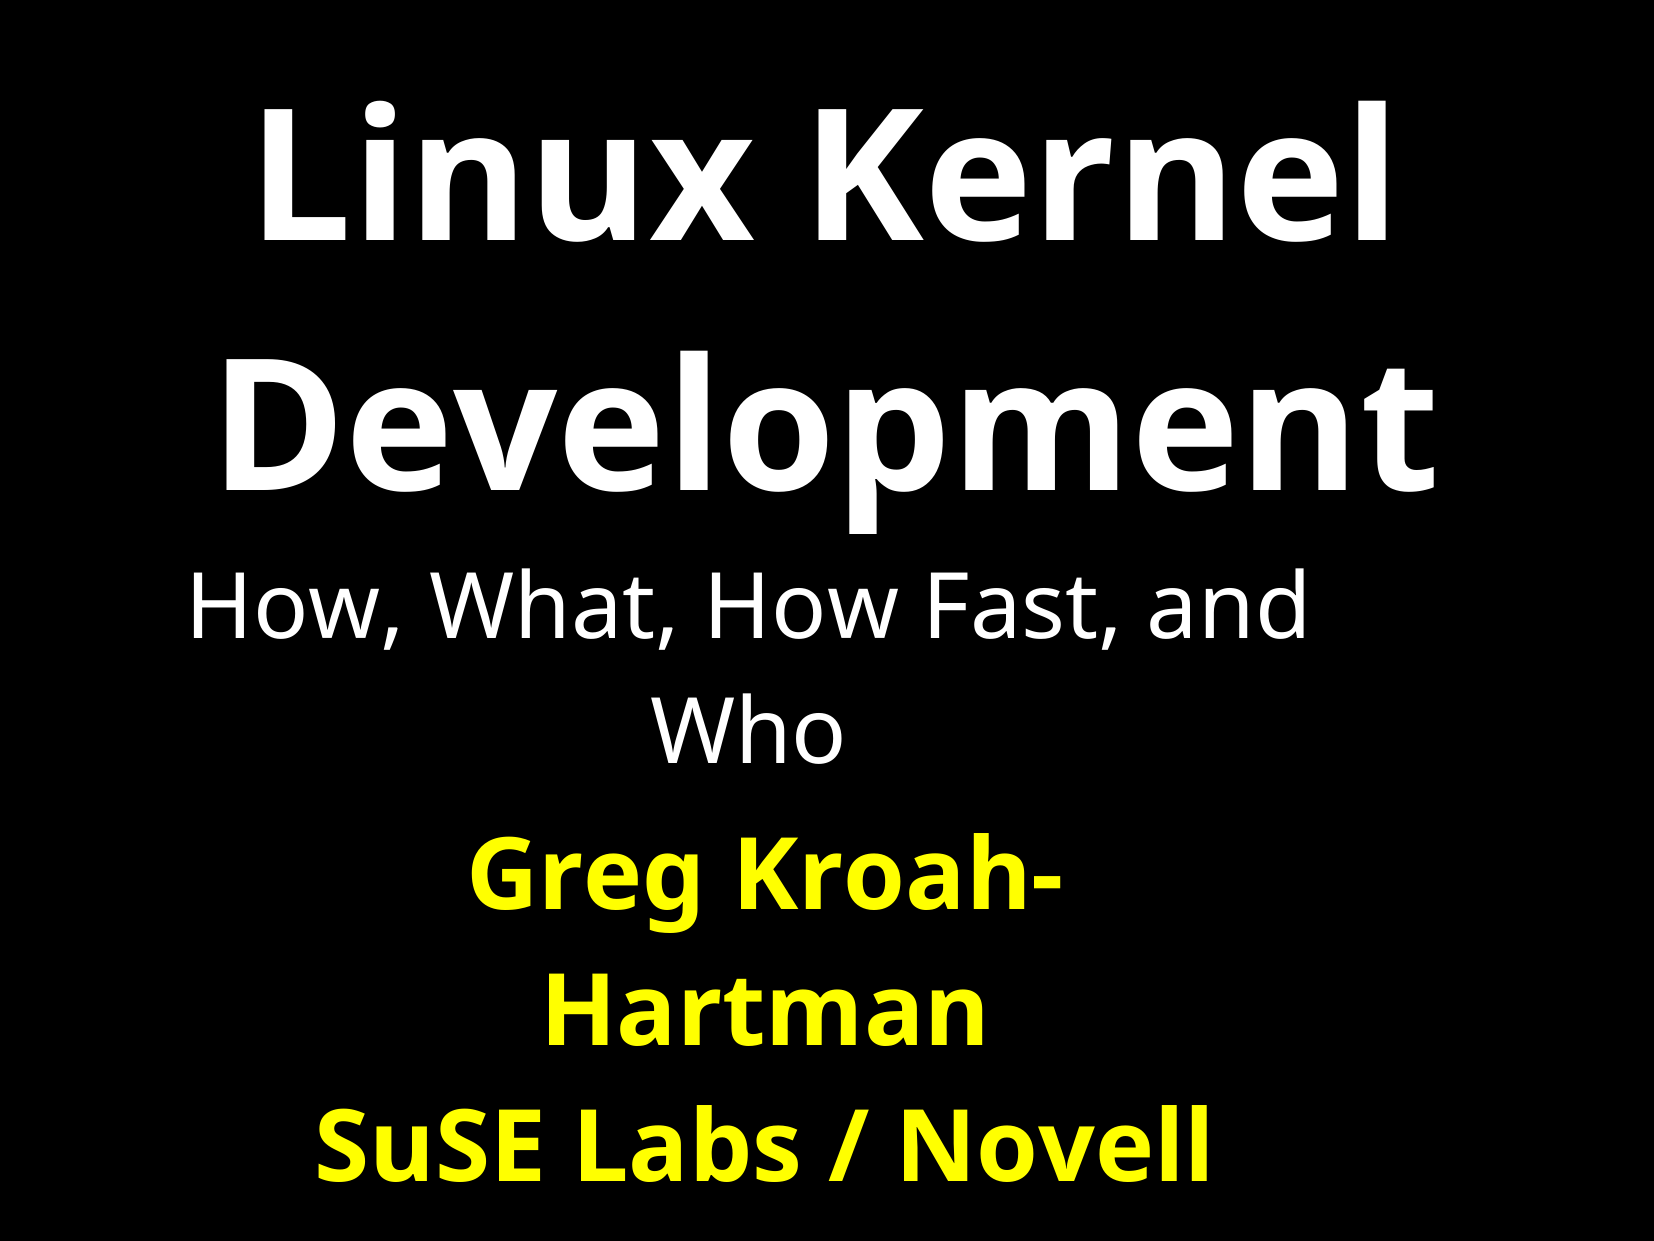

Linux Kernel Development
How, What, How Fast, and Who
Greg Kroah-Hartman
SuSE Labs / Novell